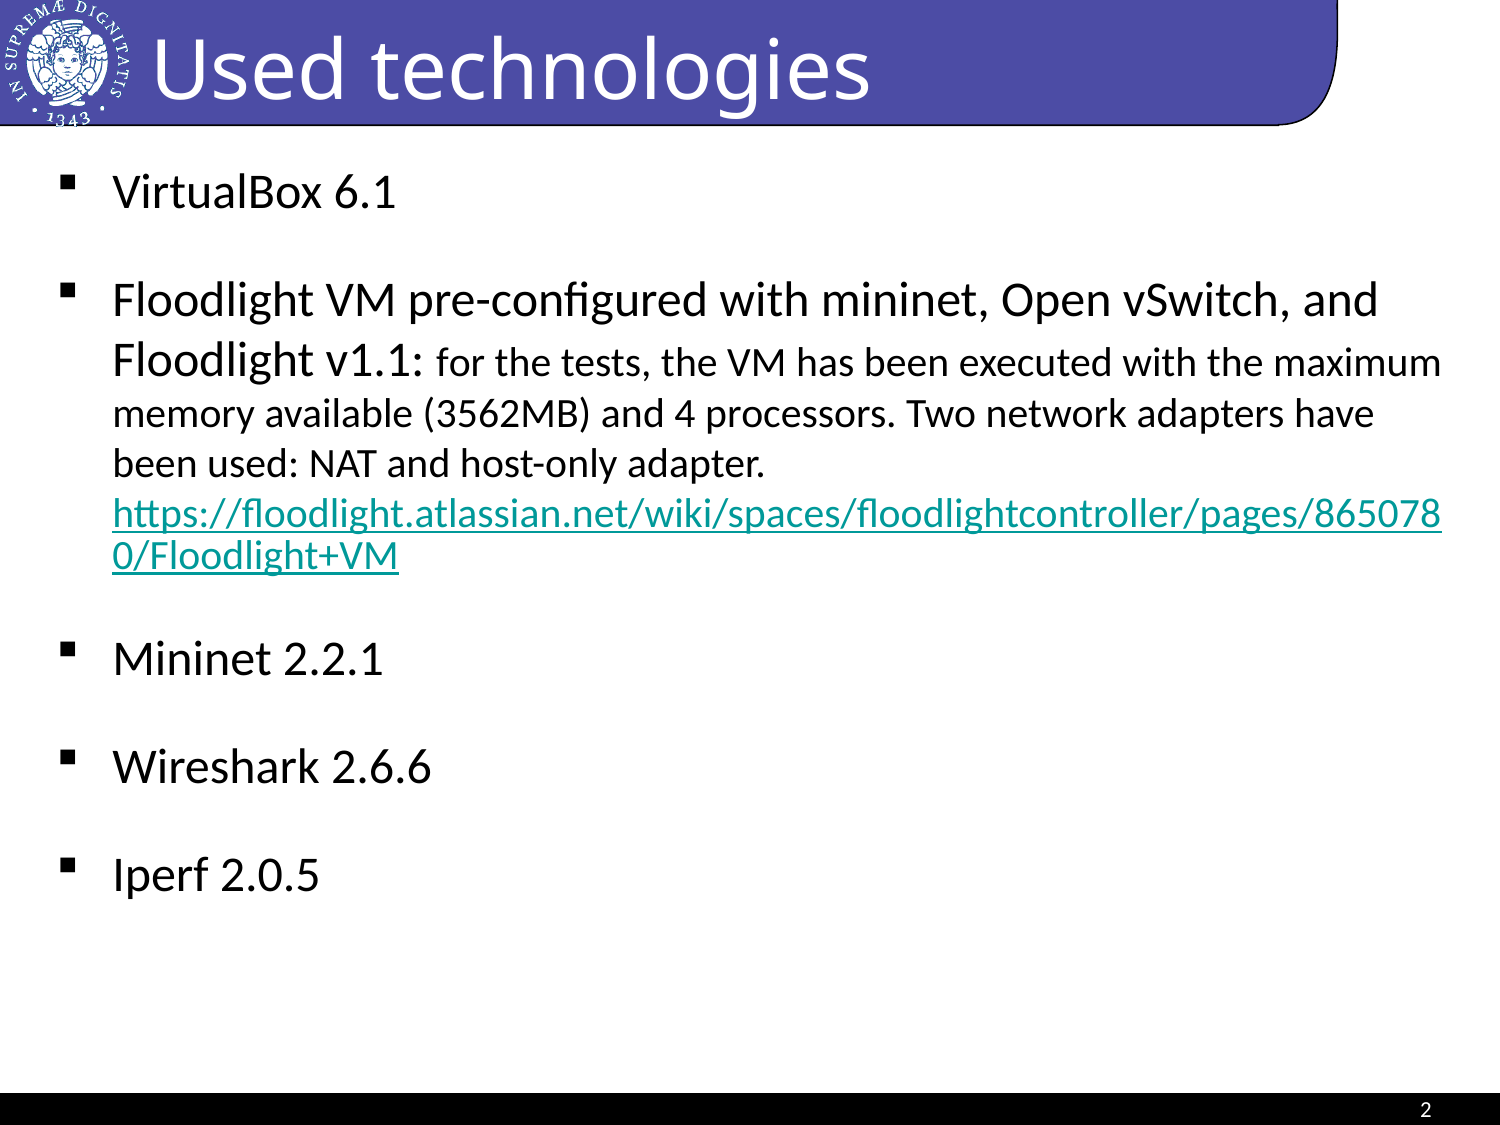

Used technologies
VirtualBox 6.1
Floodlight VM pre-configured with mininet, Open vSwitch, and Floodlight v1.1: for the tests, the VM has been executed with the maximum memory available (3562MB) and 4 processors. Two network adapters have been used: NAT and host-only adapter. https://floodlight.atlassian.net/wiki/spaces/floodlightcontroller/pages/8650780/Floodlight+VM
Mininet 2.2.1
Wireshark 2.6.6
Iperf 2.0.5